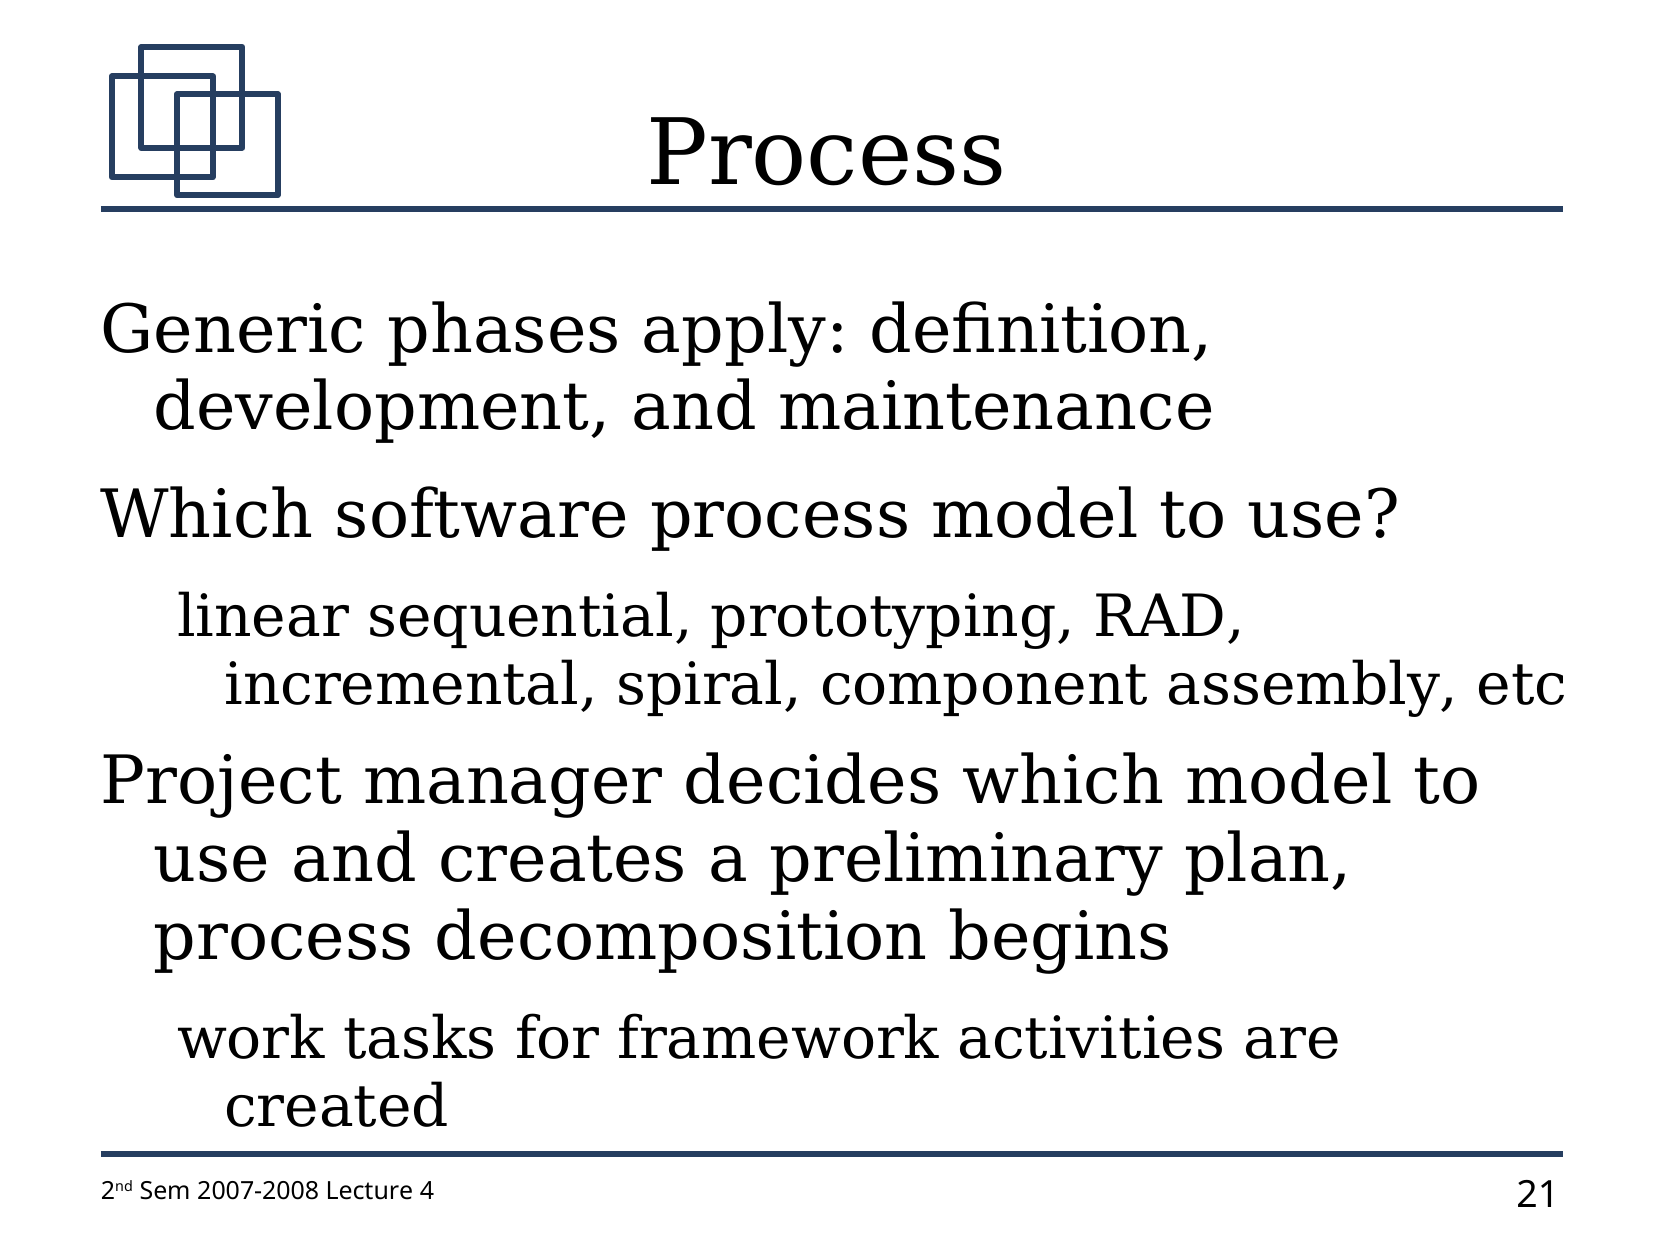

# Process
Generic phases apply: definition, development, and maintenance
Which software process model to use?
linear sequential, prototyping, RAD, incremental, spiral, component assembly, etc
Project manager decides which model to use and creates a preliminary plan, process decomposition begins
work tasks for framework activities are created